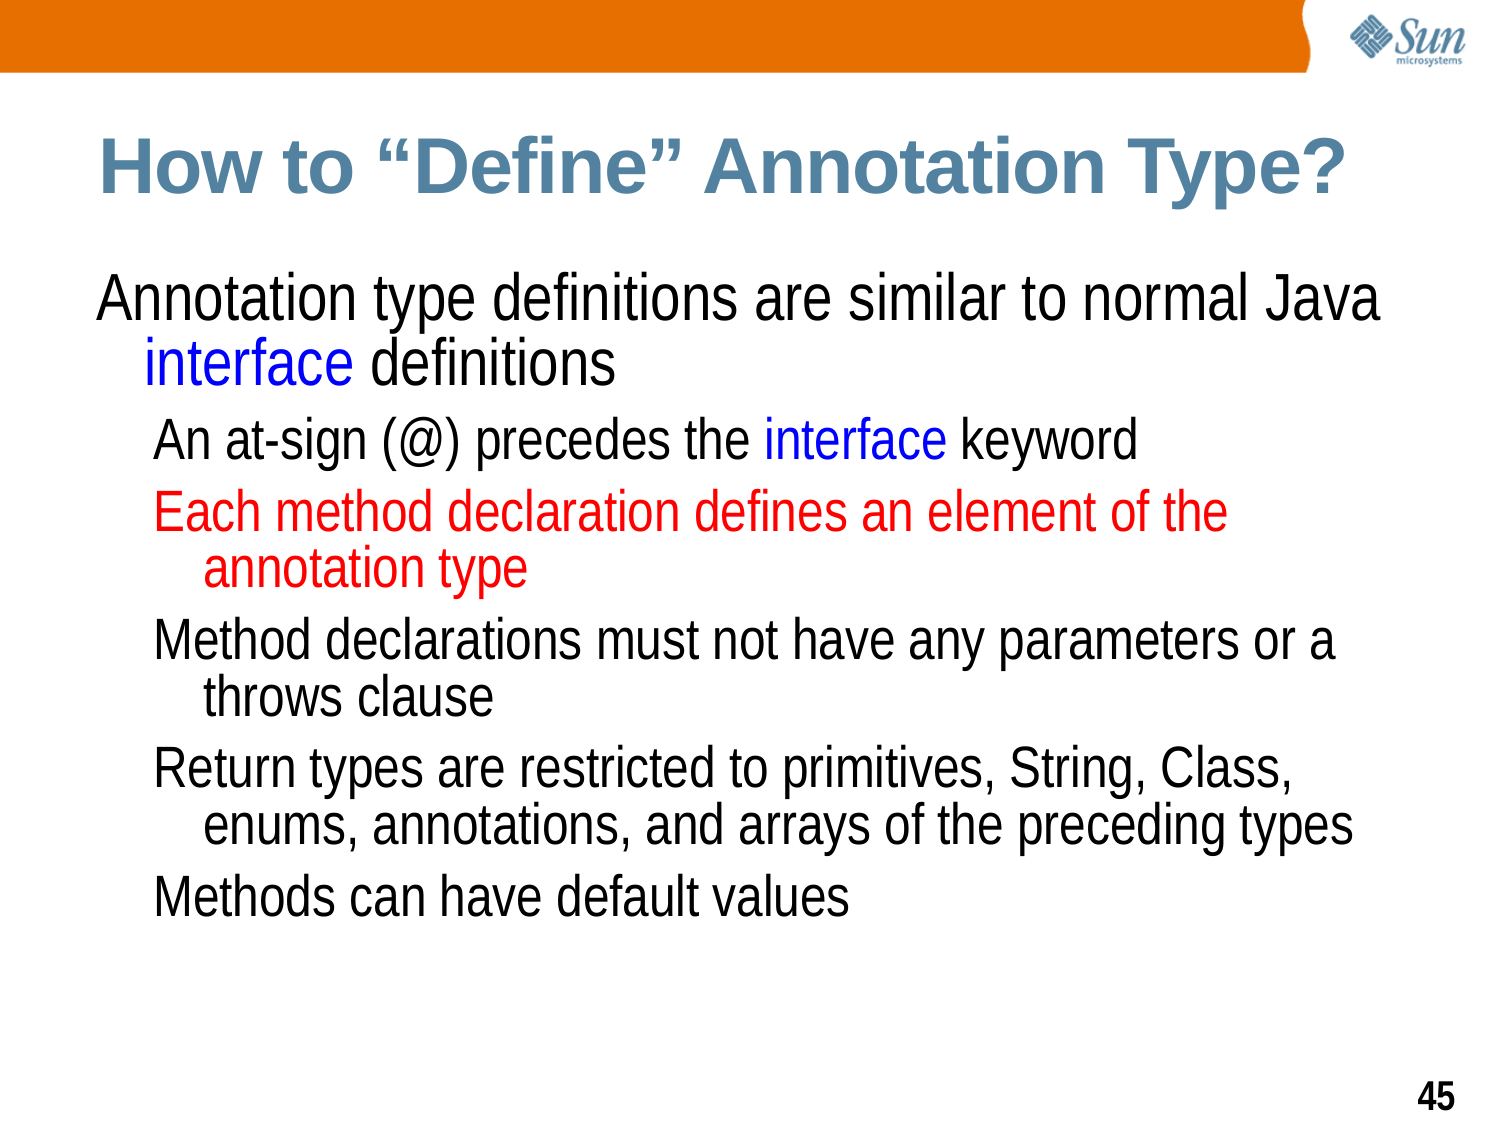

# How to “Define” Annotation Type?
Annotation type definitions are similar to normal Java interface definitions
An at-sign (@) precedes the interface keyword
Each method declaration defines an element of the annotation type
Method declarations must not have any parameters or a throws clause
Return types are restricted to primitives, String, Class, enums, annotations, and arrays of the preceding types
Methods can have default values